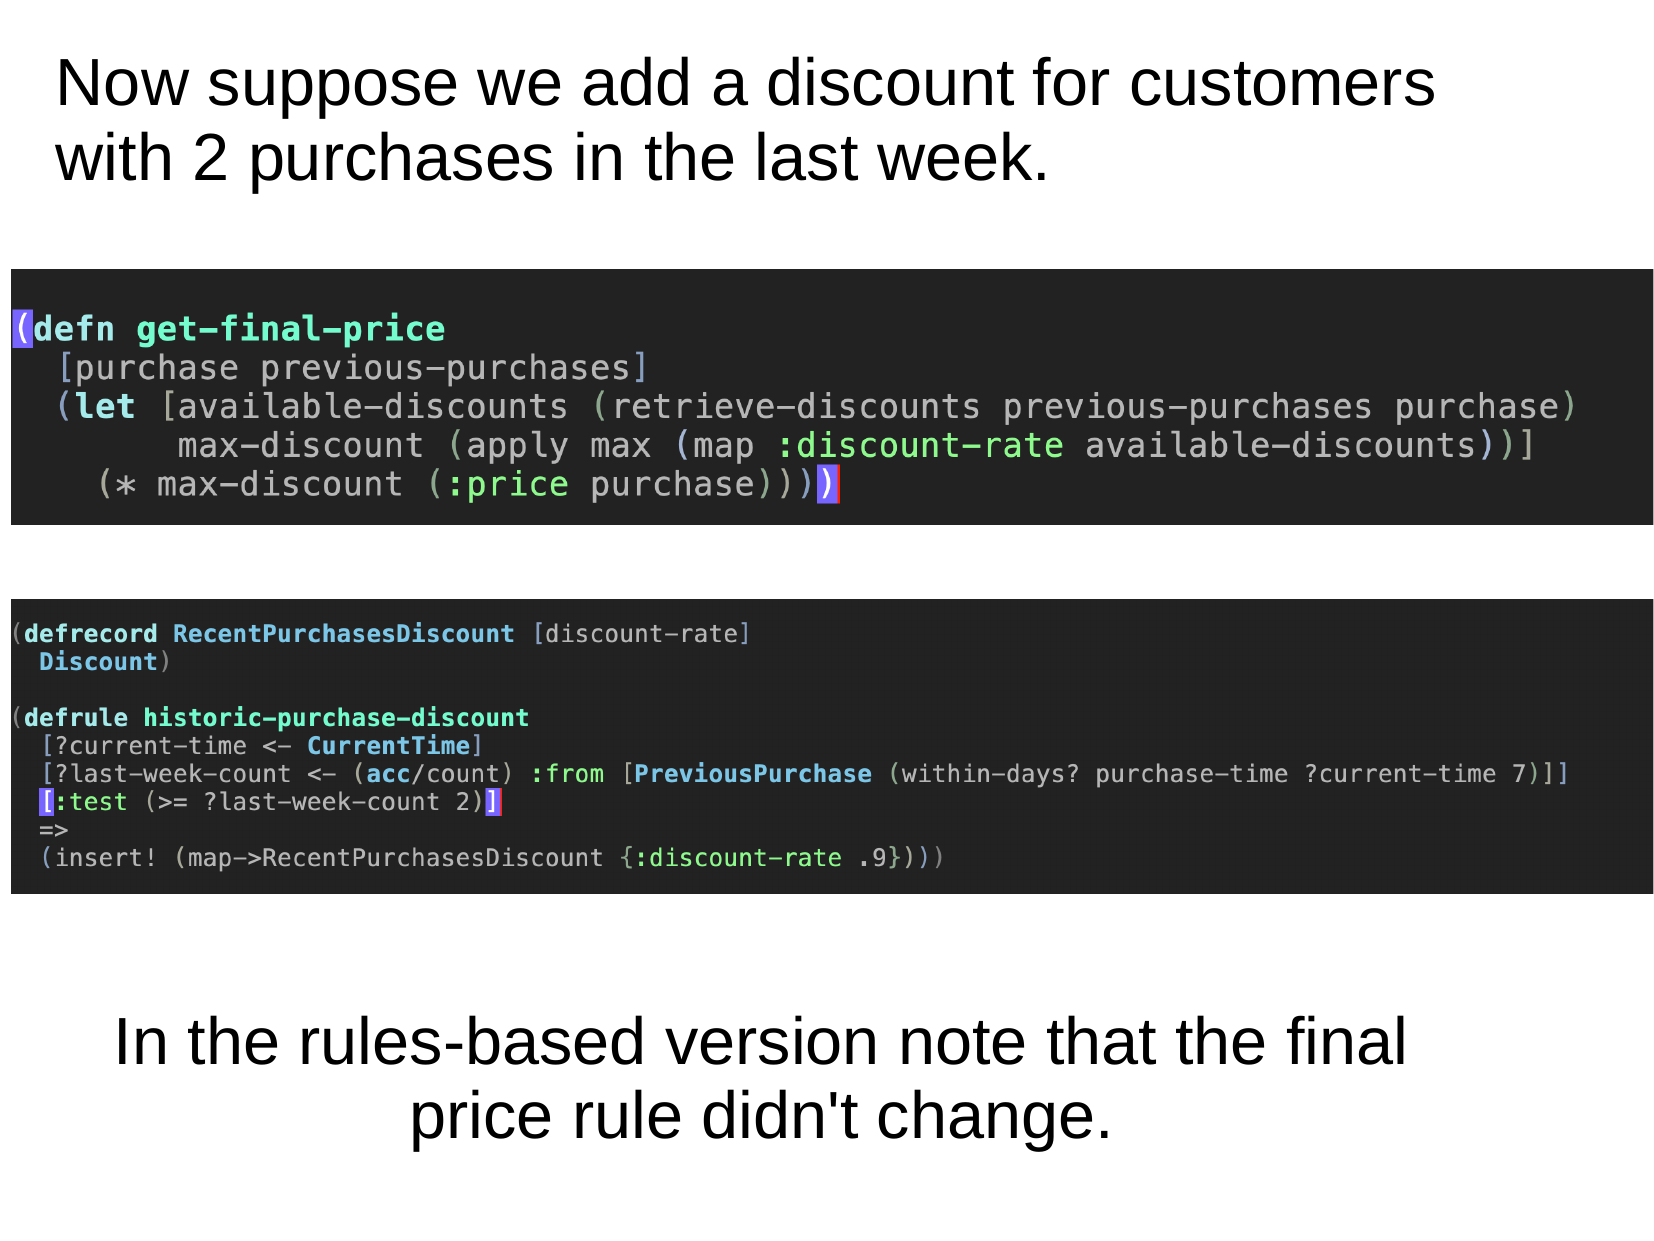

Now suppose we add a discount for customers with 2 purchases in the last week.
# In the rules-based version note that the final price rule didn't change.